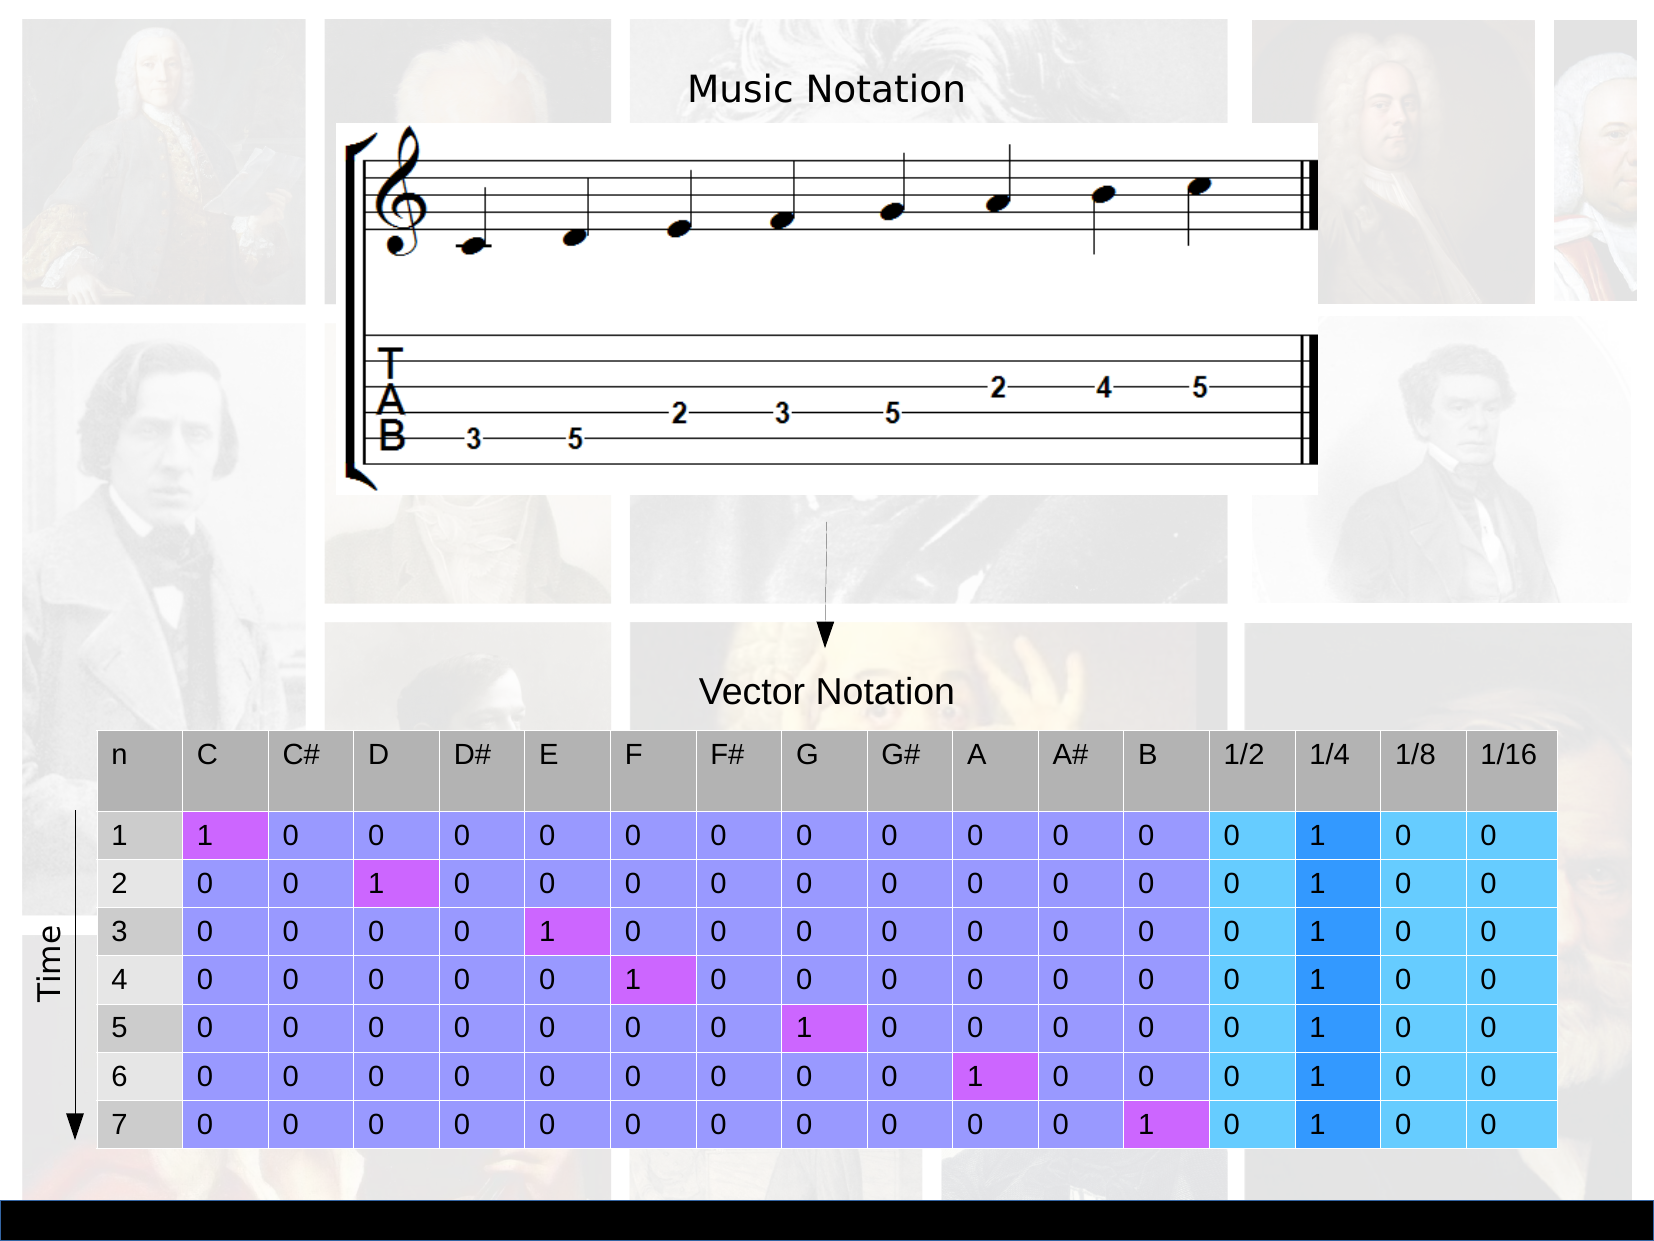

Music Notation
Vector Notation
| n | C | C# | D | D# | E | F | F# | G | G# | A | A# | B | 1/2 | 1/4 | 1/8 | 1/16 |
| --- | --- | --- | --- | --- | --- | --- | --- | --- | --- | --- | --- | --- | --- | --- | --- | --- |
| 1 | 1 | 0 | 0 | 0 | 0 | 0 | 0 | 0 | 0 | 0 | 0 | 0 | 0 | 1 | 0 | 0 |
| 2 | 0 | 0 | 1 | 0 | 0 | 0 | 0 | 0 | 0 | 0 | 0 | 0 | 0 | 1 | 0 | 0 |
| 3 | 0 | 0 | 0 | 0 | 1 | 0 | 0 | 0 | 0 | 0 | 0 | 0 | 0 | 1 | 0 | 0 |
| 4 | 0 | 0 | 0 | 0 | 0 | 1 | 0 | 0 | 0 | 0 | 0 | 0 | 0 | 1 | 0 | 0 |
| 5 | 0 | 0 | 0 | 0 | 0 | 0 | 0 | 1 | 0 | 0 | 0 | 0 | 0 | 1 | 0 | 0 |
| 6 | 0 | 0 | 0 | 0 | 0 | 0 | 0 | 0 | 0 | 1 | 0 | 0 | 0 | 1 | 0 | 0 |
| 7 | 0 | 0 | 0 | 0 | 0 | 0 | 0 | 0 | 0 | 0 | 0 | 1 | 0 | 1 | 0 | 0 |
Time